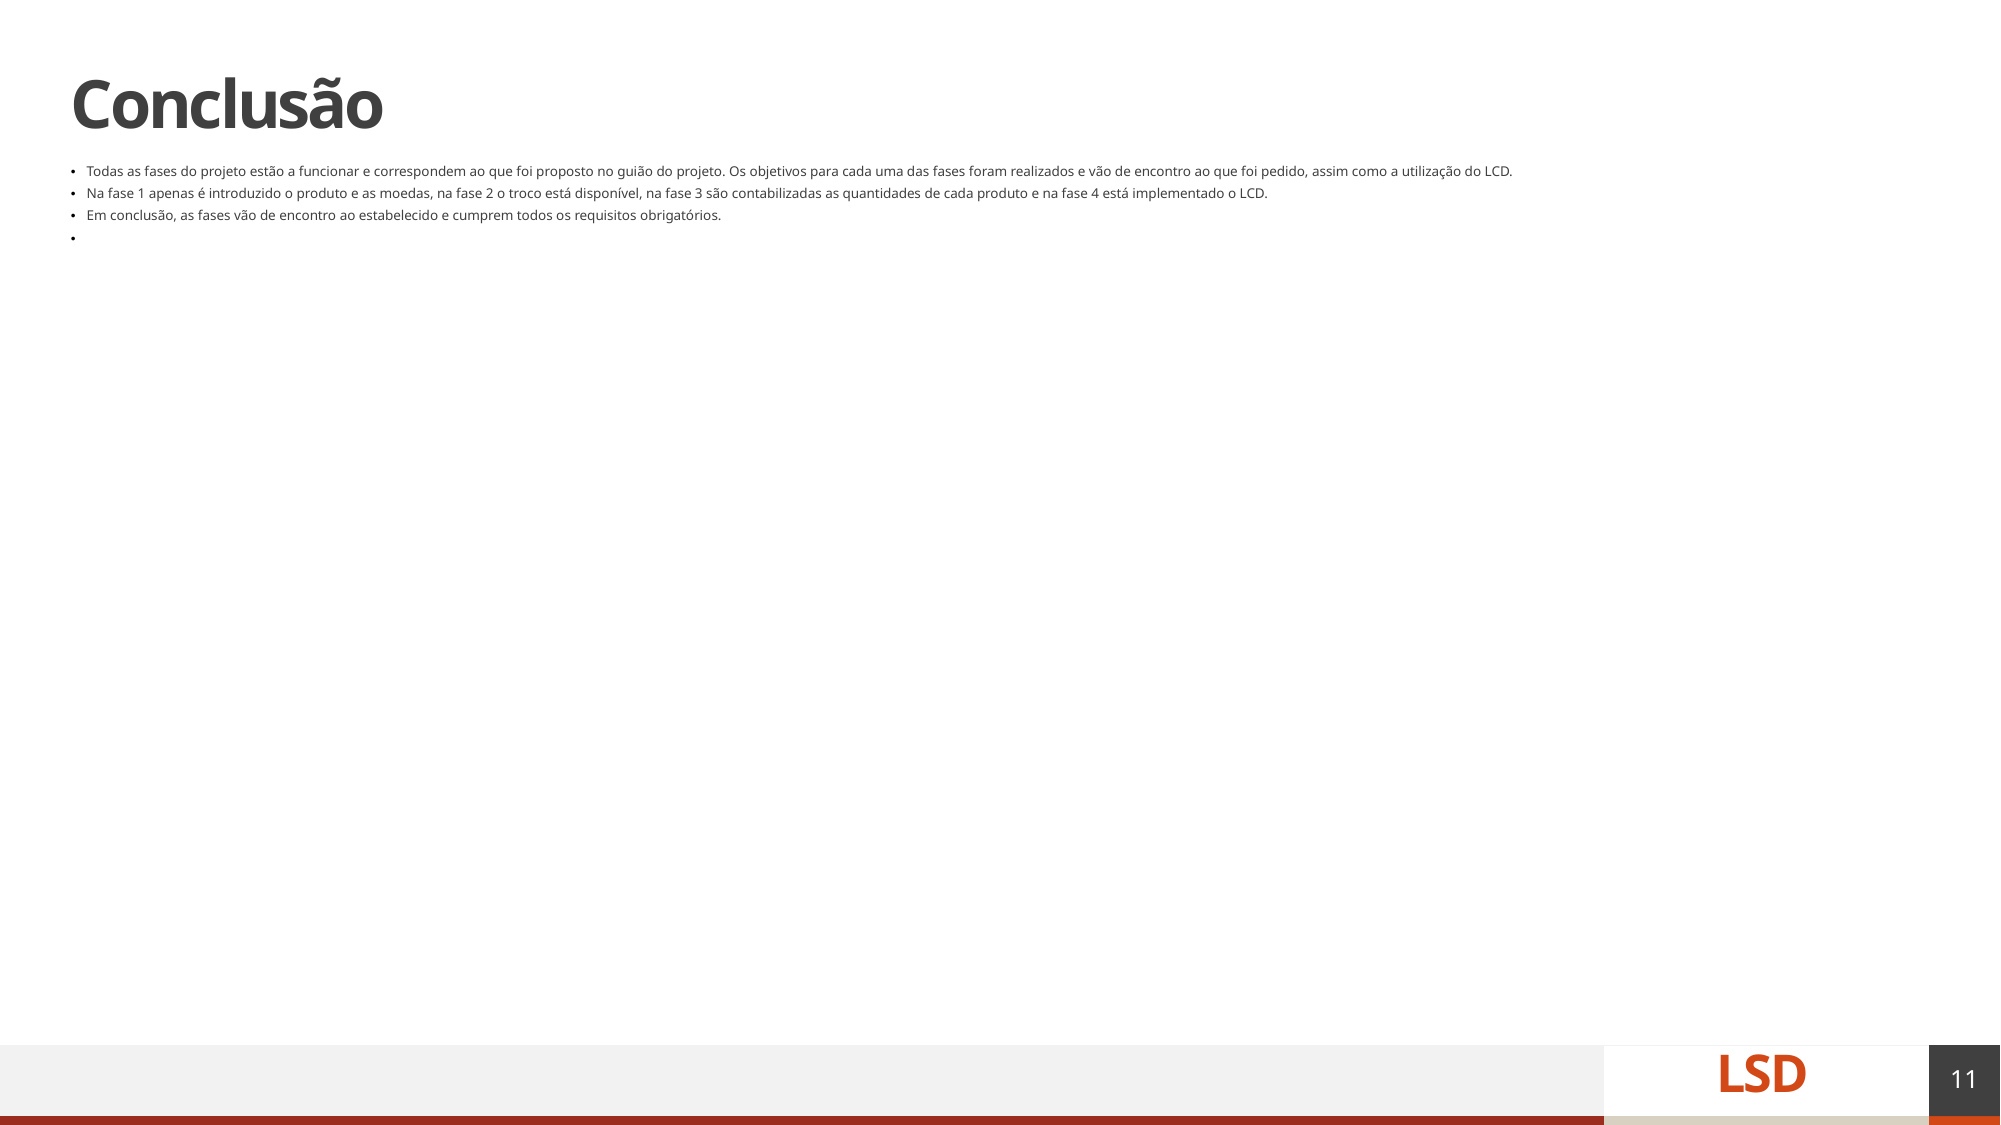

# Conclusão
Todas as fases do projeto estão a funcionar e correspondem ao que foi proposto no guião do projeto. Os objetivos para cada uma das fases foram realizados e vão de encontro ao que foi pedido, assim como a utilização do LCD.
Na fase 1 apenas é introduzido o produto e as moedas, na fase 2 o troco está disponível, na fase 3 são contabilizadas as quantidades de cada produto e na fase 4 está implementado o LCD.
Em conclusão, as fases vão de encontro ao estabelecido e cumprem todos os requisitos obrigatórios.